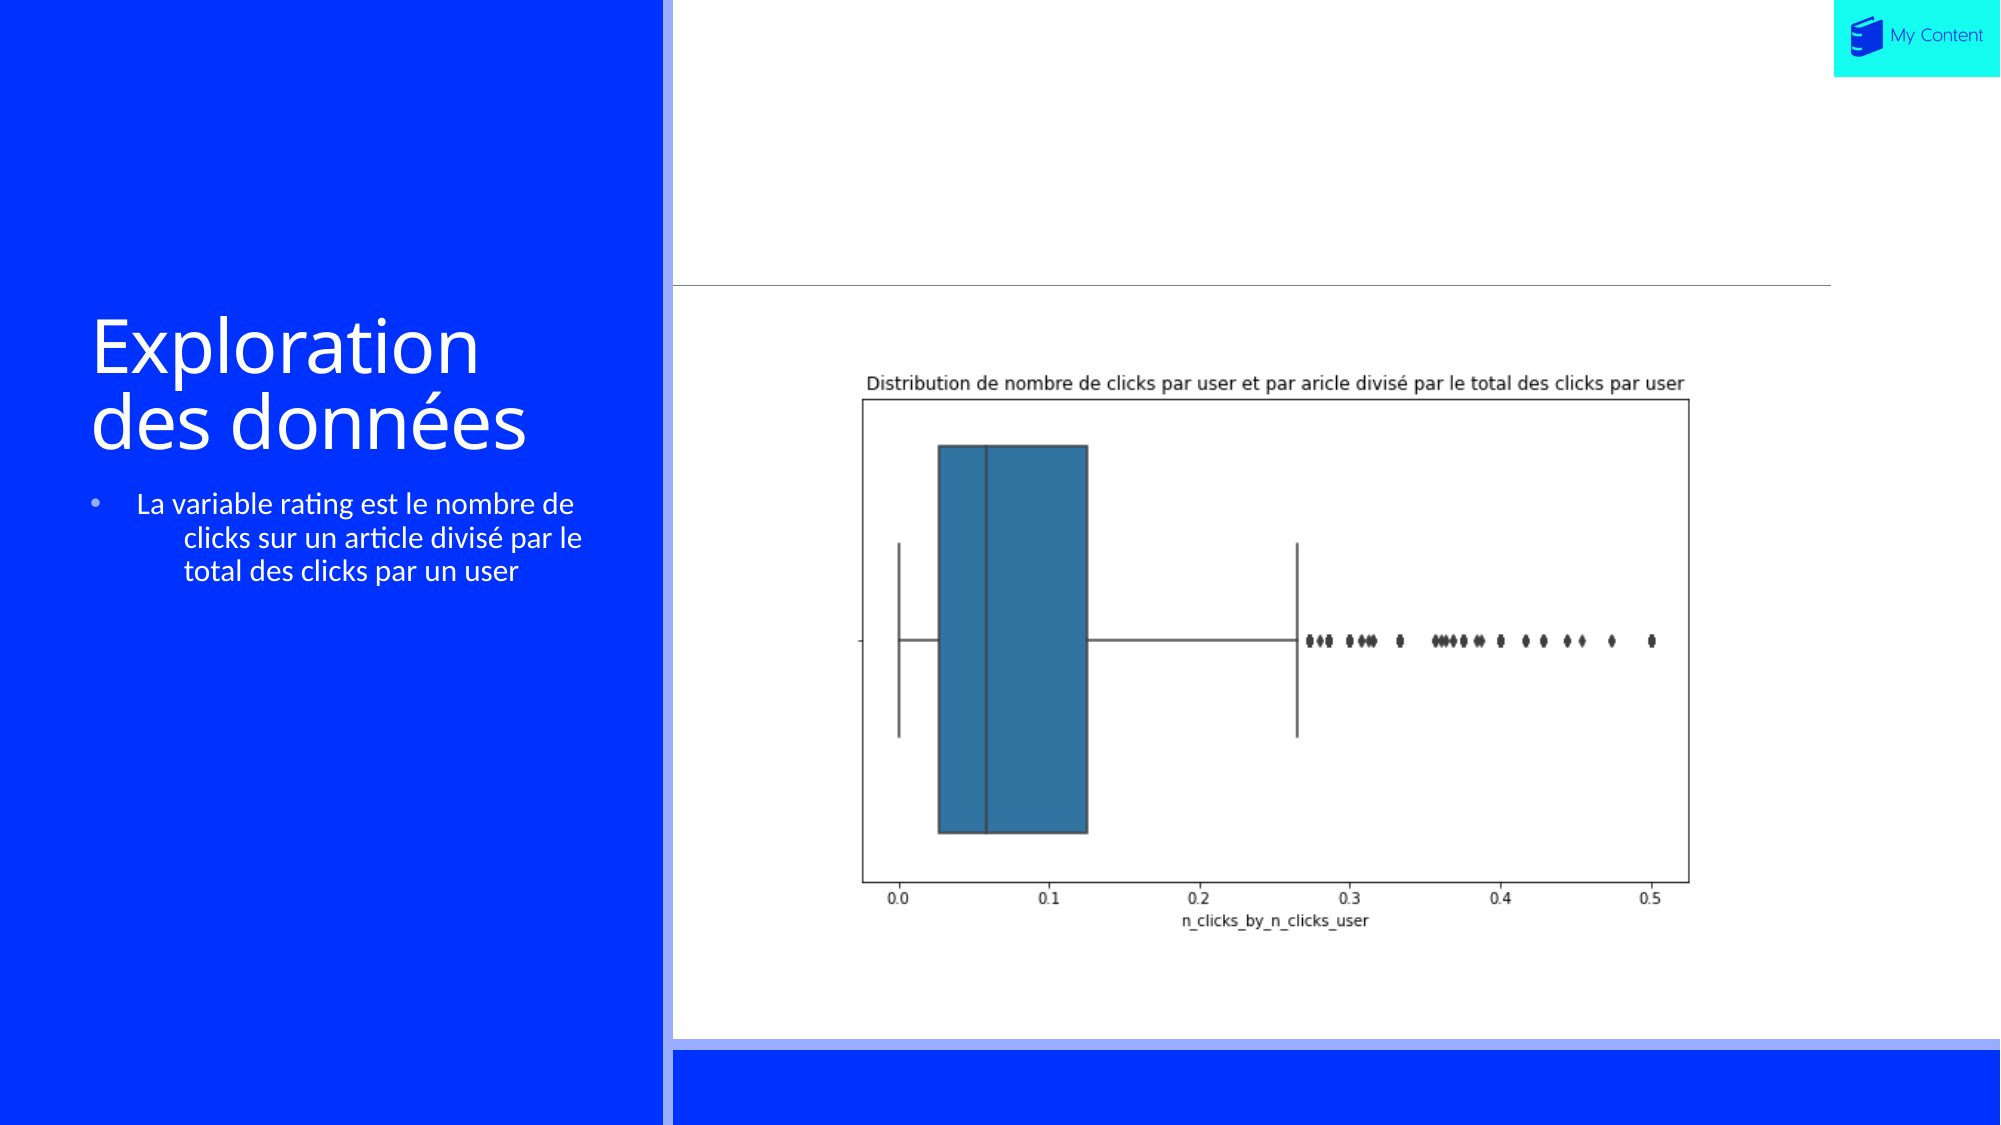

# Exploration des données
La variable rating est le nombre de clicks sur un article divisé par le total des clicks par un user